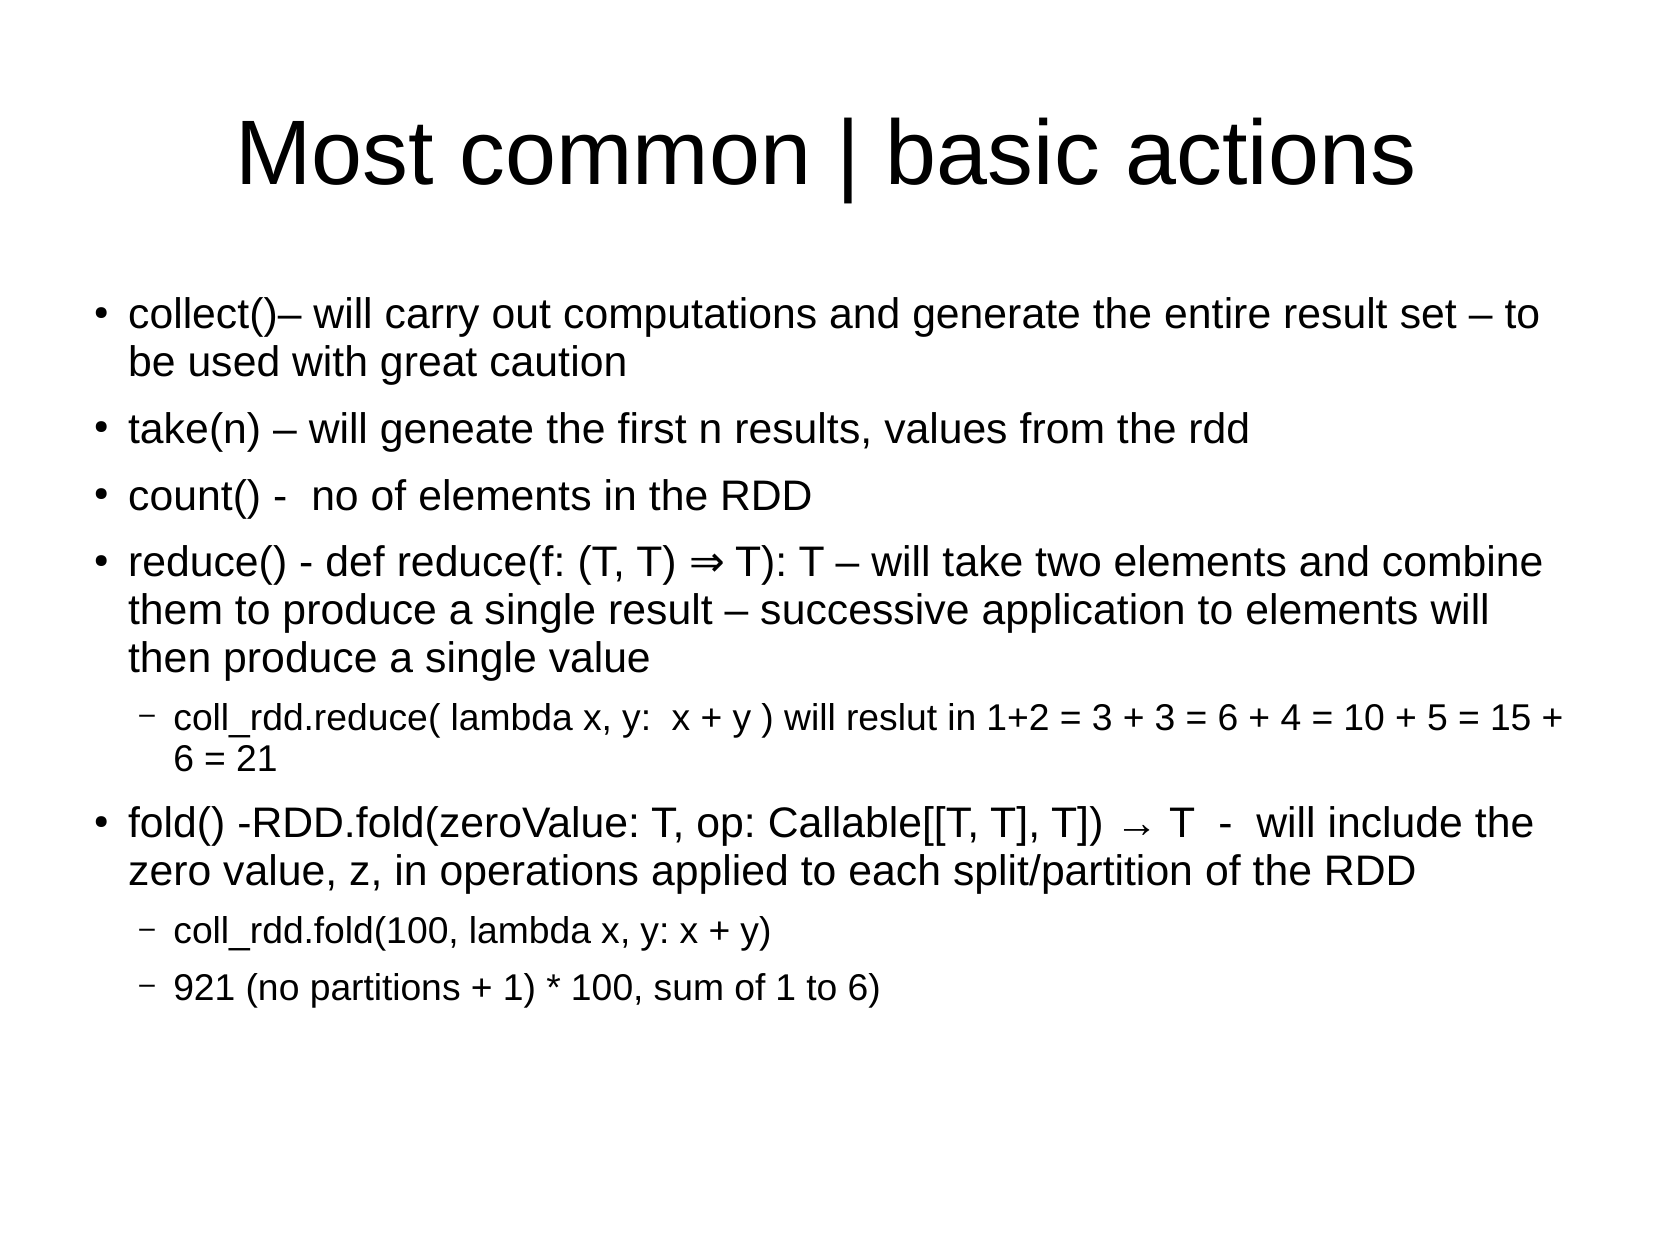

# Most common | basic actions
collect()– will carry out computations and generate the entire result set – to be used with great caution
take(n) – will geneate the first n results, values from the rdd
count() - no of elements in the RDD
reduce() - def reduce(f: (T, T) ⇒ T): T – will take two elements and combine them to produce a single result – successive application to elements will then produce a single value
coll_rdd.reduce( lambda x, y: x + y ) will reslut in 1+2 = 3 + 3 = 6 + 4 = 10 + 5 = 15 + 6 = 21
fold() -RDD.fold(zeroValue: T, op: Callable[[T, T], T]) → T - will include the zero value, z, in operations applied to each split/partition of the RDD
coll_rdd.fold(100, lambda x, y: x + y)
921 (no partitions + 1) * 100, sum of 1 to 6)